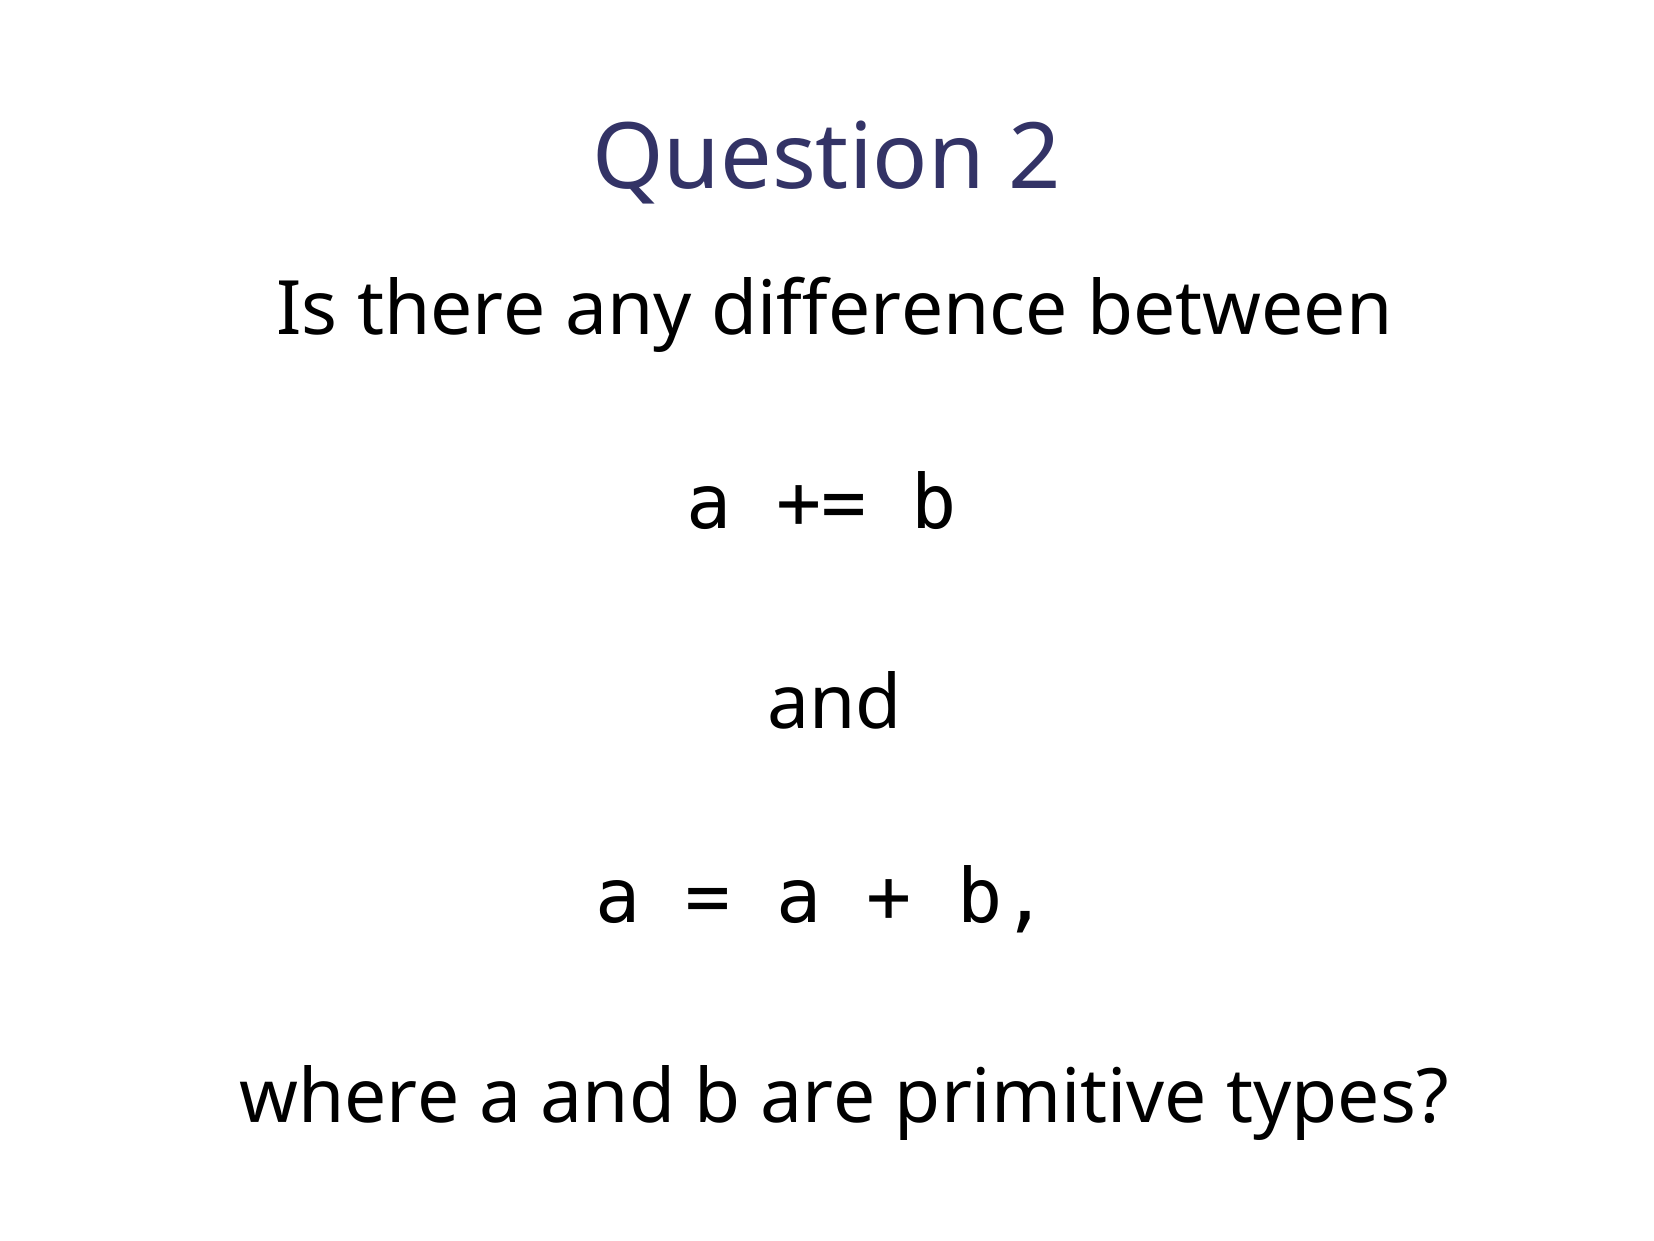

# Question
Is there any difference between
a += b
and
a = a + b,
where a and b are primitive types?